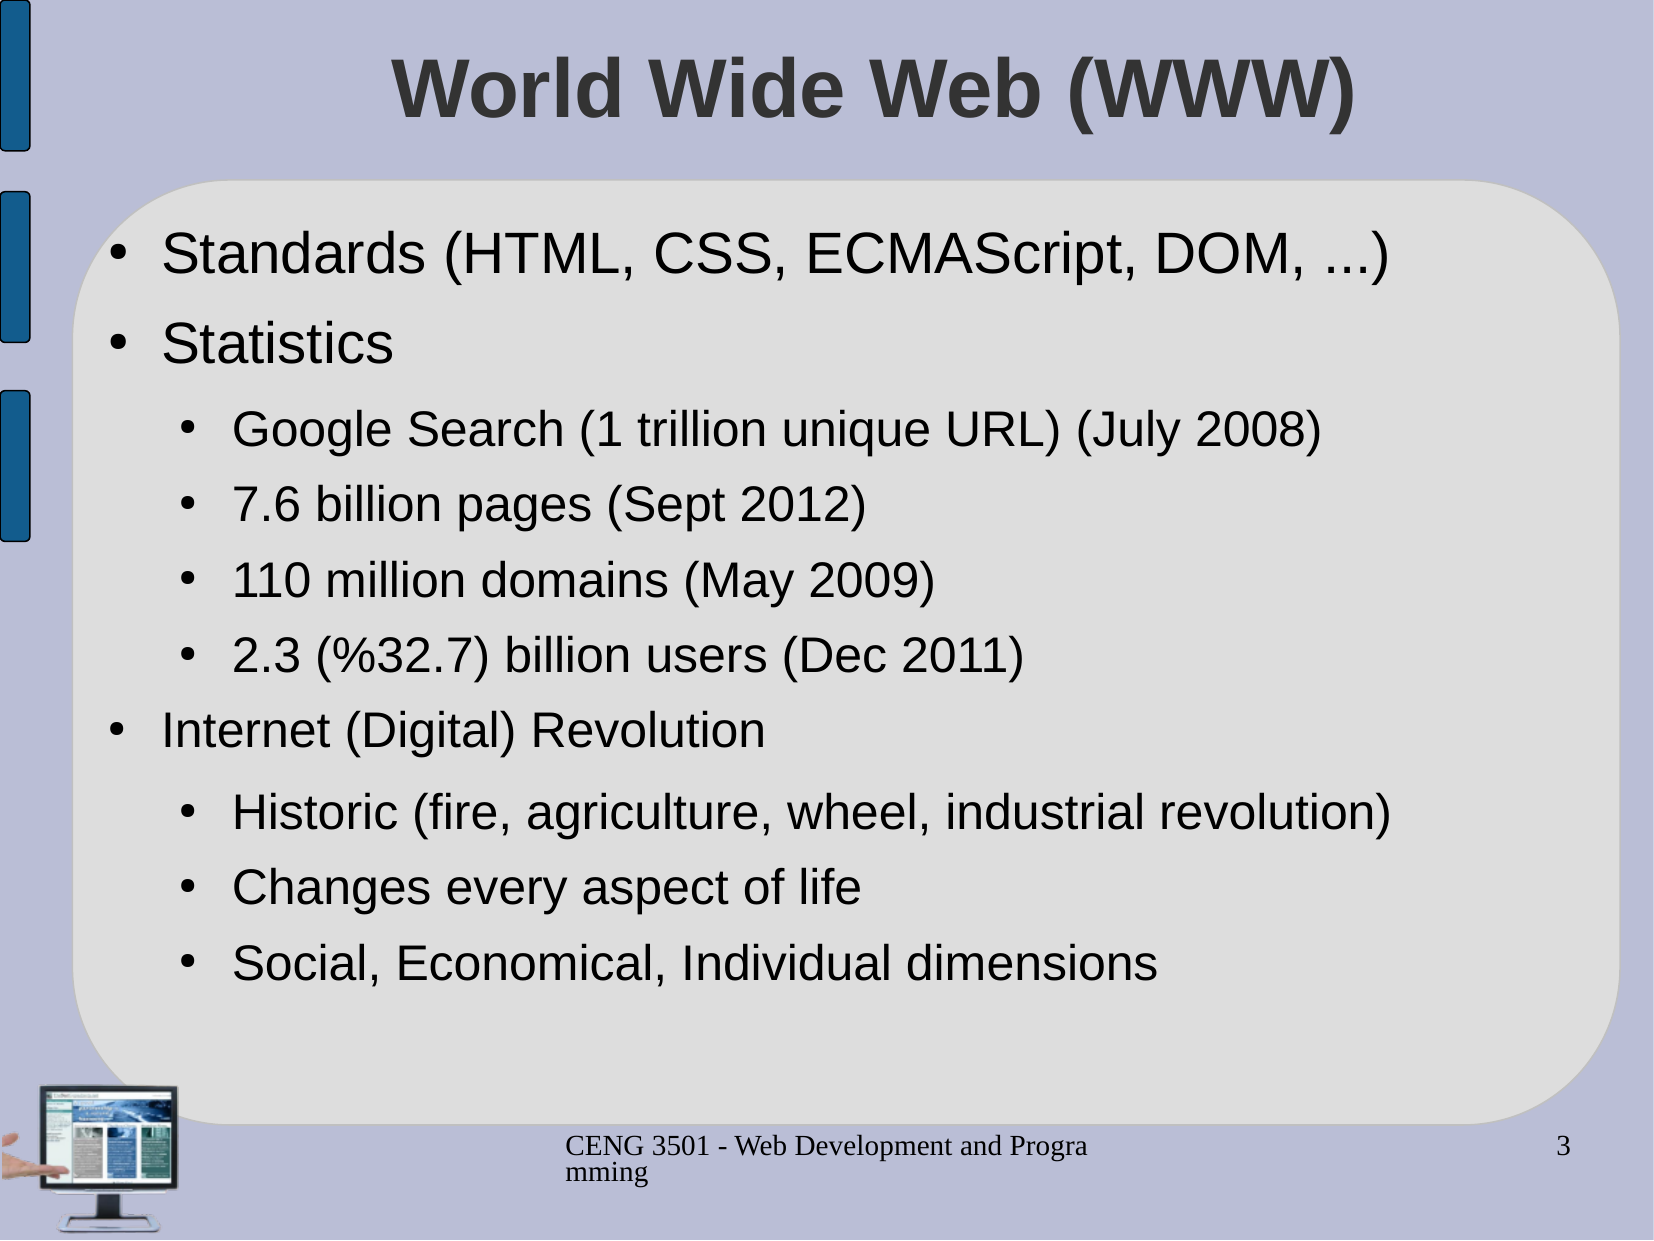

# World Wide Web (WWW)
Standards (HTML, CSS, ECMAScript, DOM, ...)
Statistics
Google Search (1 trillion unique URL) (July 2008)
7.6 billion pages (Sept 2012)
110 million domains (May 2009)
2.3 (%32.7) billion users (Dec 2011)
Internet (Digital) Revolution
Historic (fire, agriculture, wheel, industrial revolution)
Changes every aspect of life
Social, Economical, Individual dimensions
CENG 3501 - Web Development and Programming
3